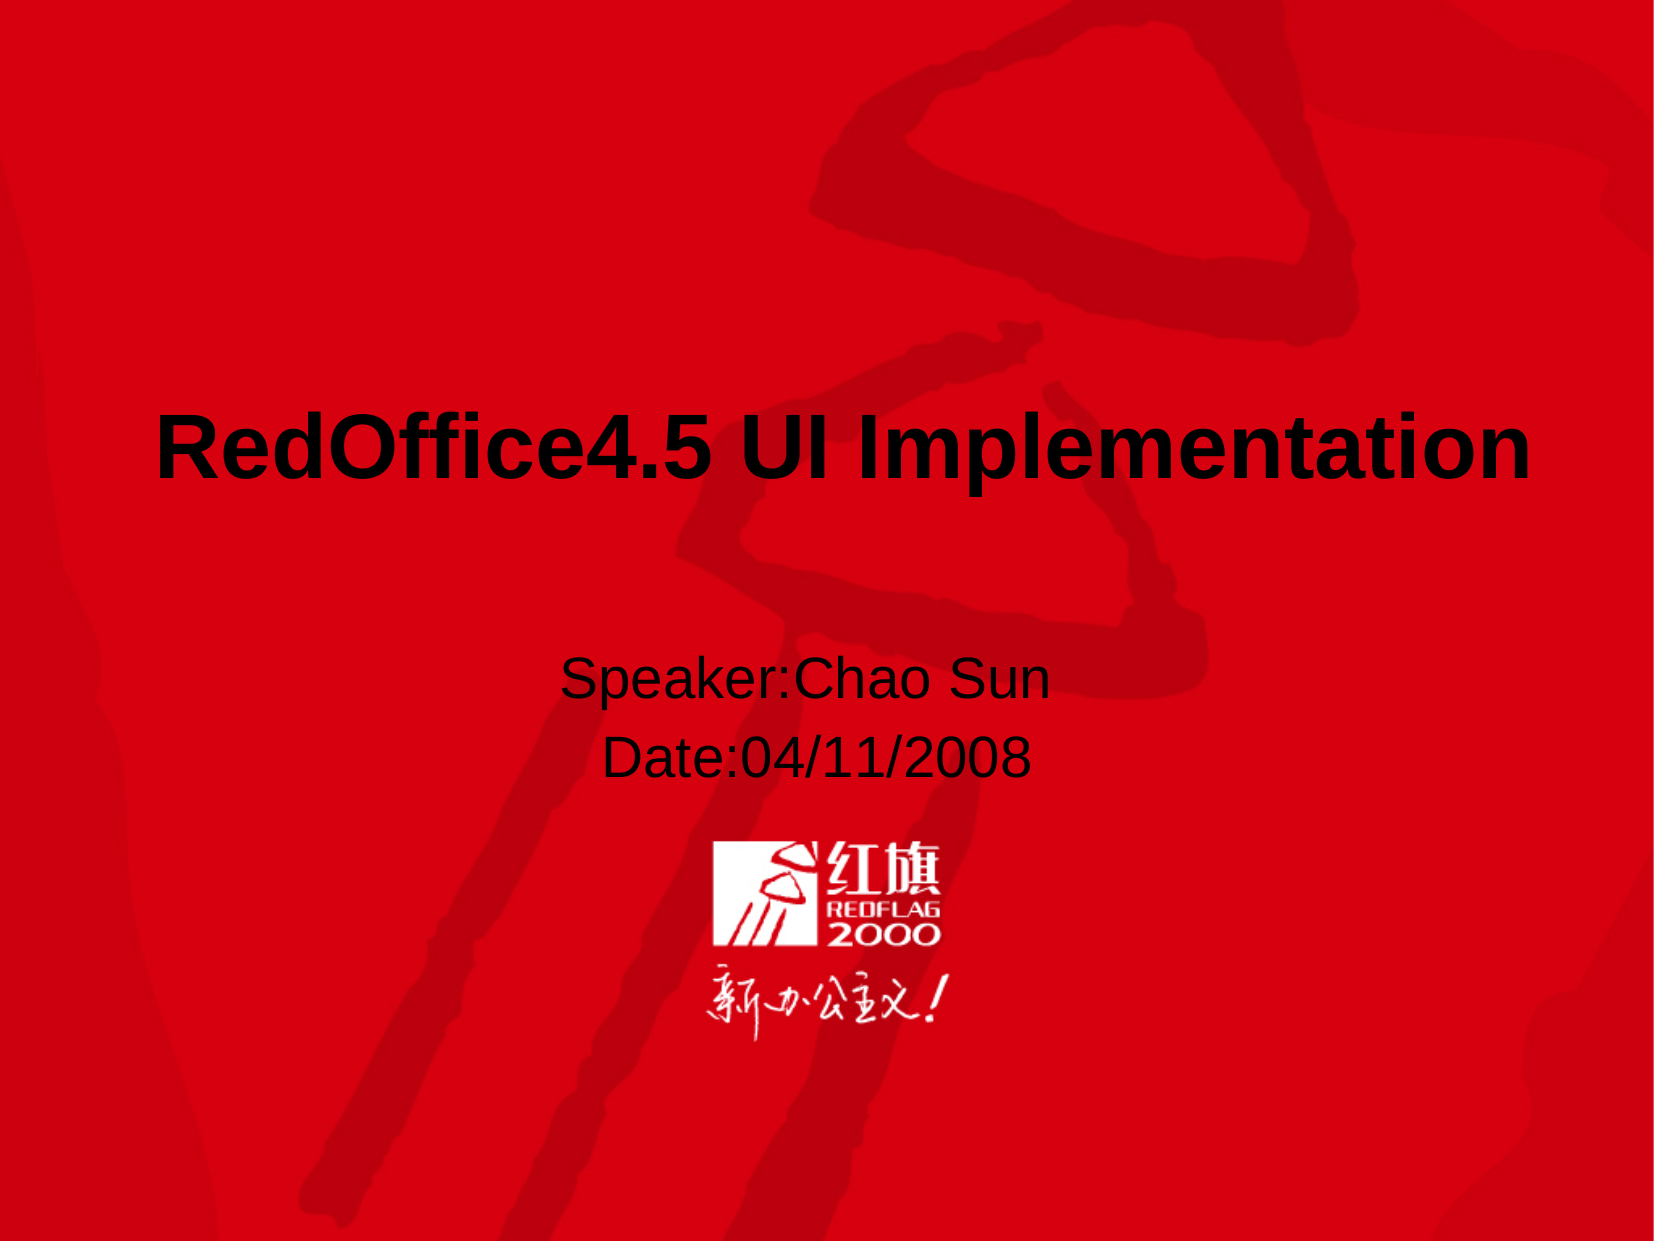

# RedOffice4.5 UI Implementation
Speaker:Chao Sun
Date:04/11/2008